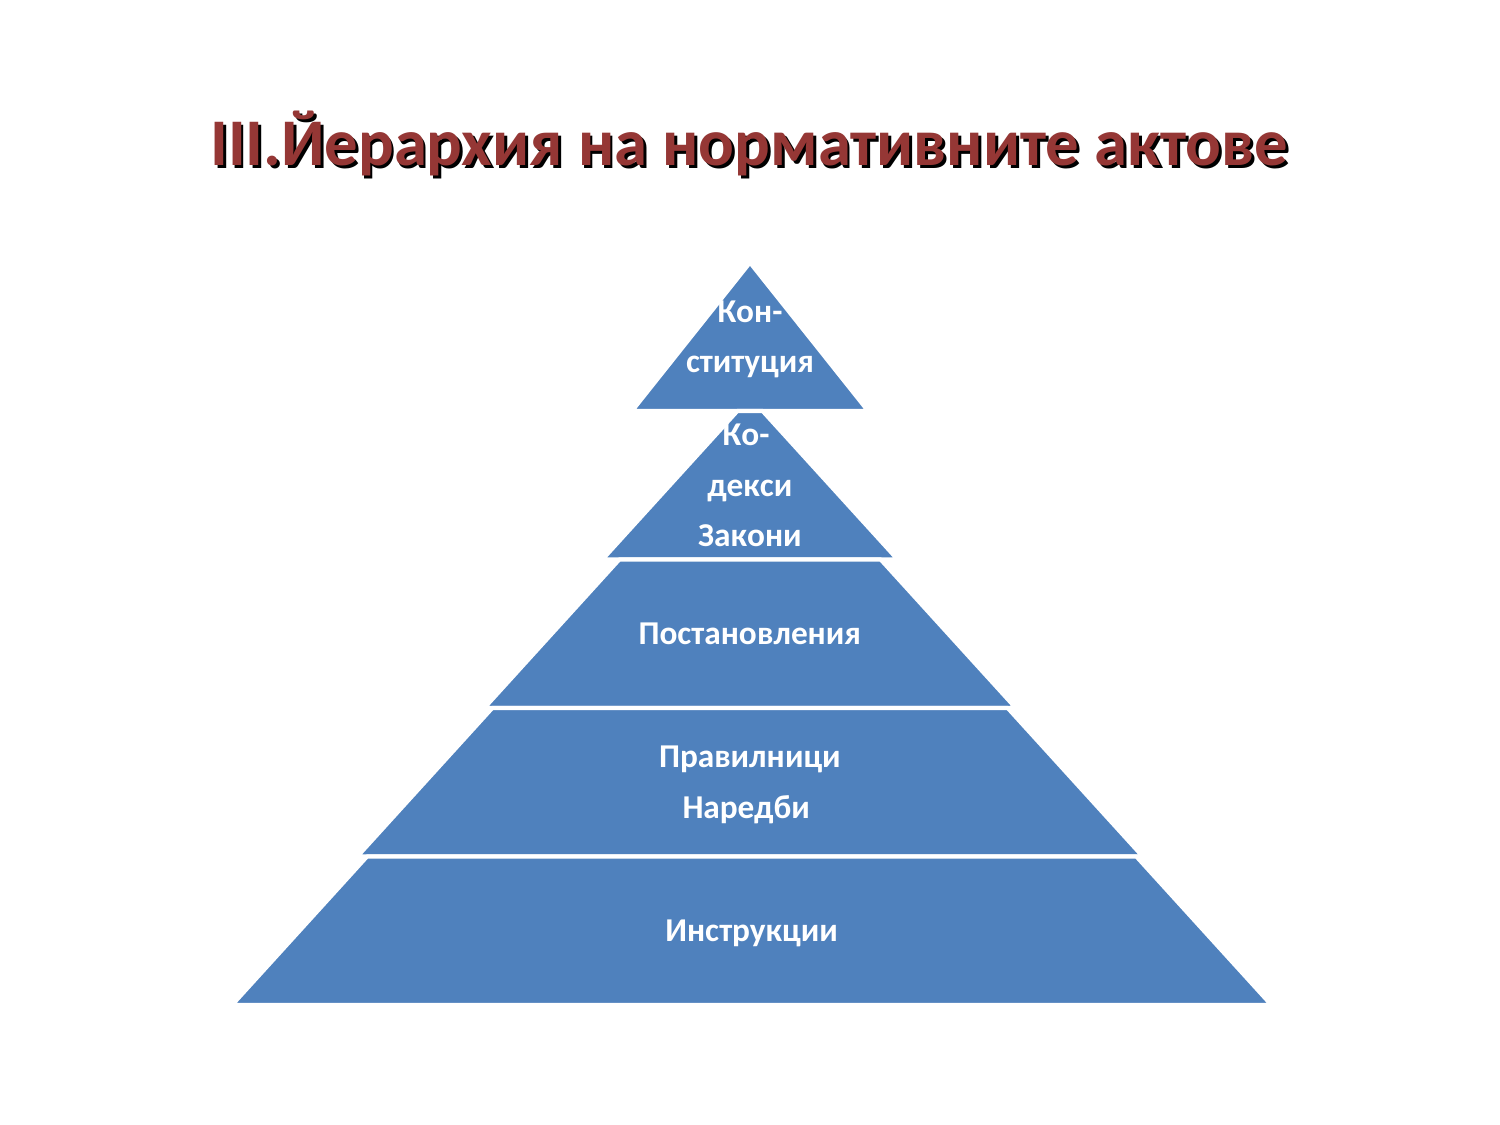

# III.Йерархия на нормативните актове
Кон-
ституция
Ко-
декси
Закони
Постановления
Правилници
Наредби
Инструкции